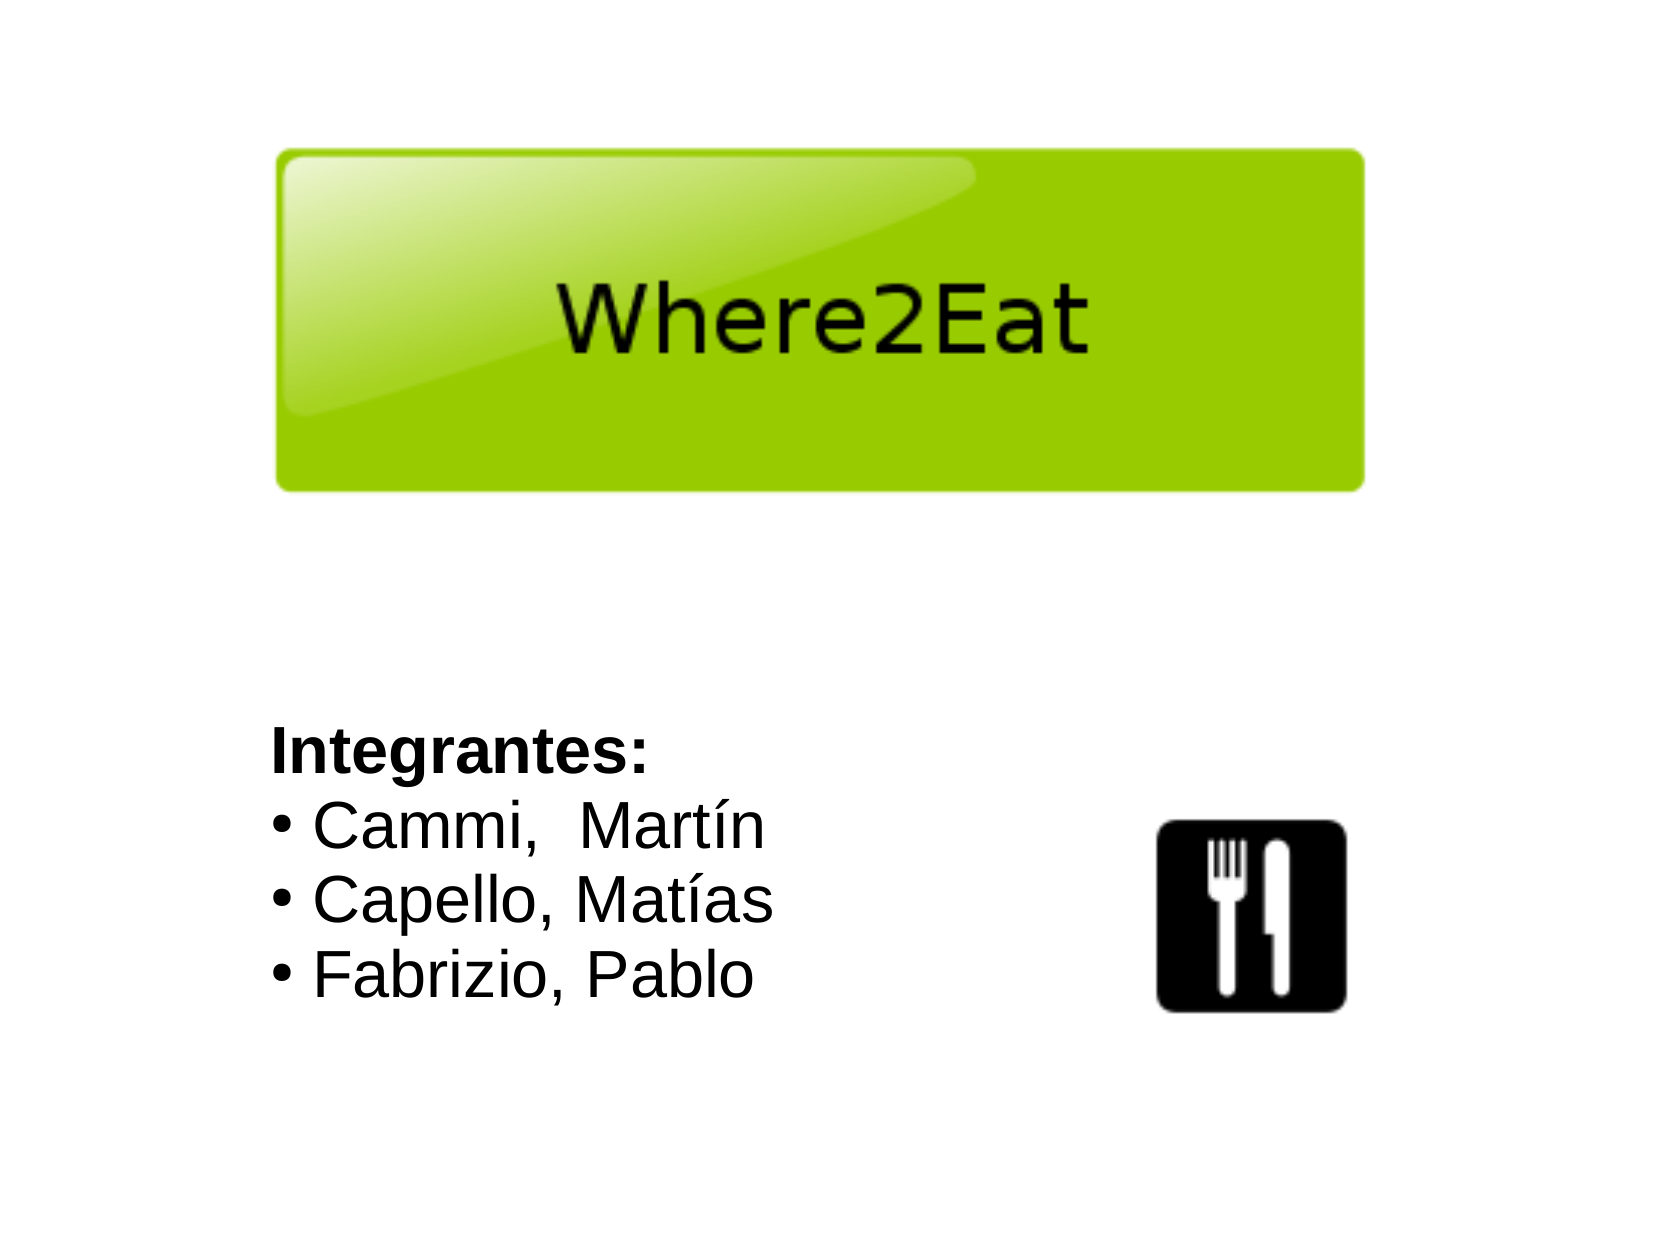

Integrantes:
 Cammi, Martín
 Capello, Matías
 Fabrizio, Pablo